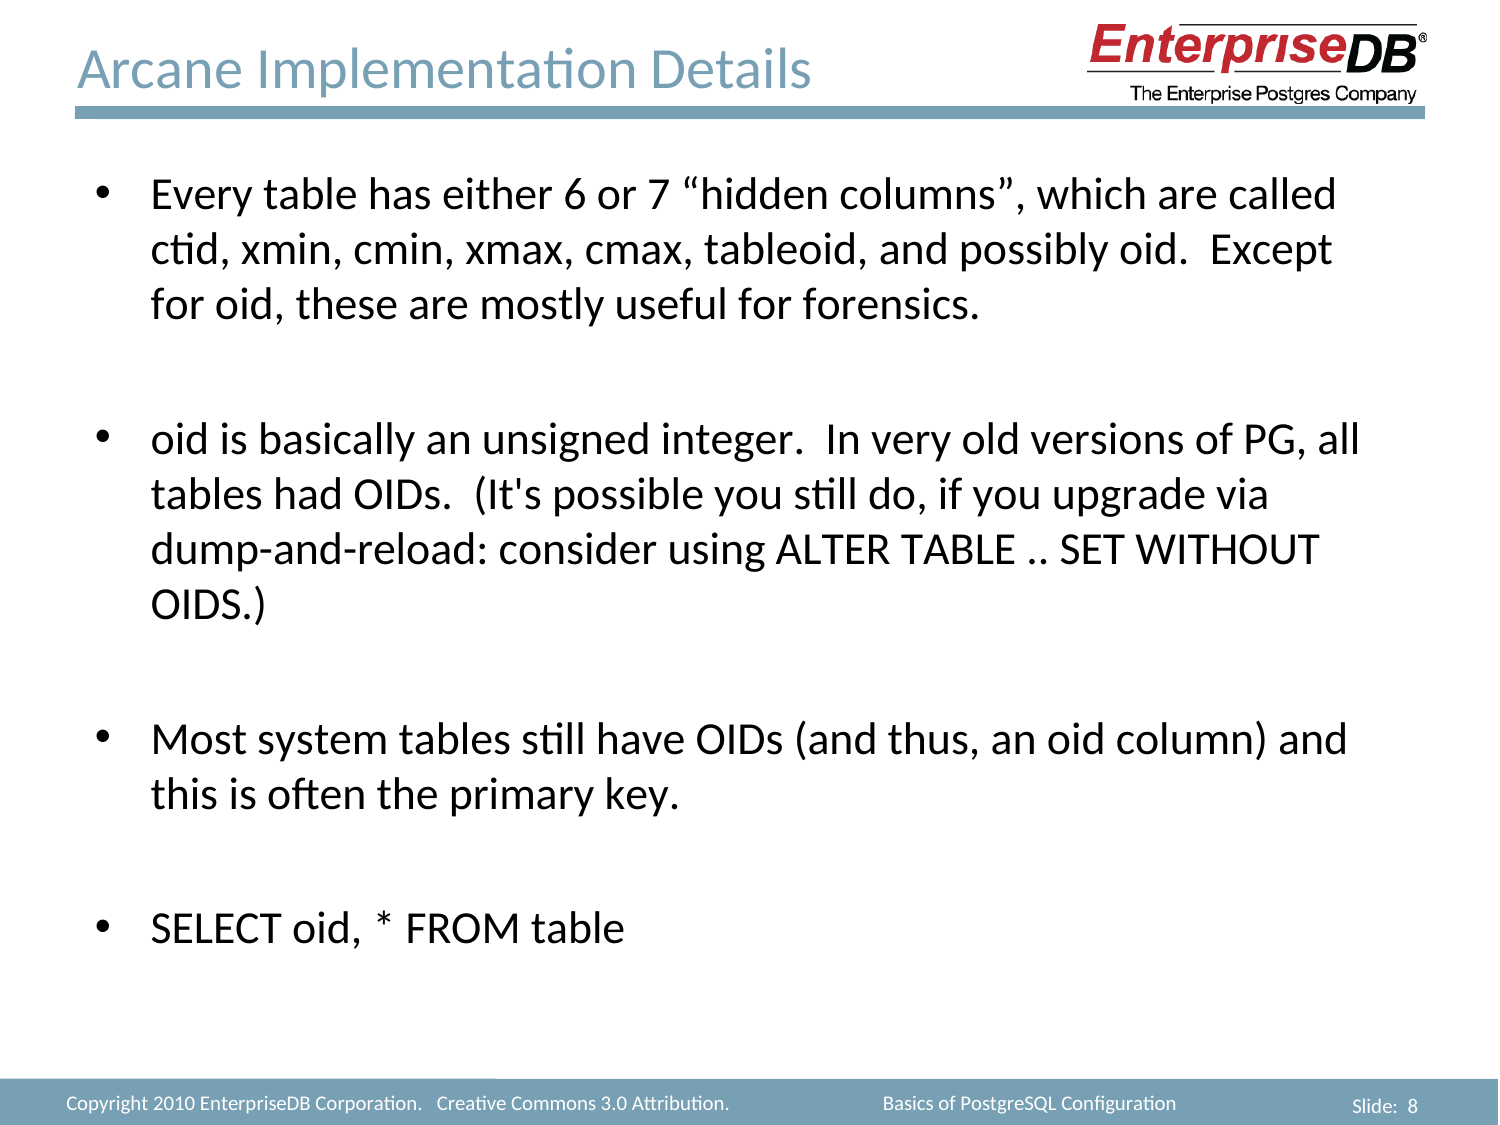

# Arcane Implementation Details
Every table has either 6 or 7 “hidden columns”, which are called ctid, xmin, cmin, xmax, cmax, tableoid, and possibly oid. Except for oid, these are mostly useful for forensics.
oid is basically an unsigned integer. In very old versions of PG, all tables had OIDs. (It's possible you still do, if you upgrade via dump-and-reload: consider using ALTER TABLE .. SET WITHOUT OIDS.)
Most system tables still have OIDs (and thus, an oid column) and this is often the primary key.
SELECT oid, * FROM table